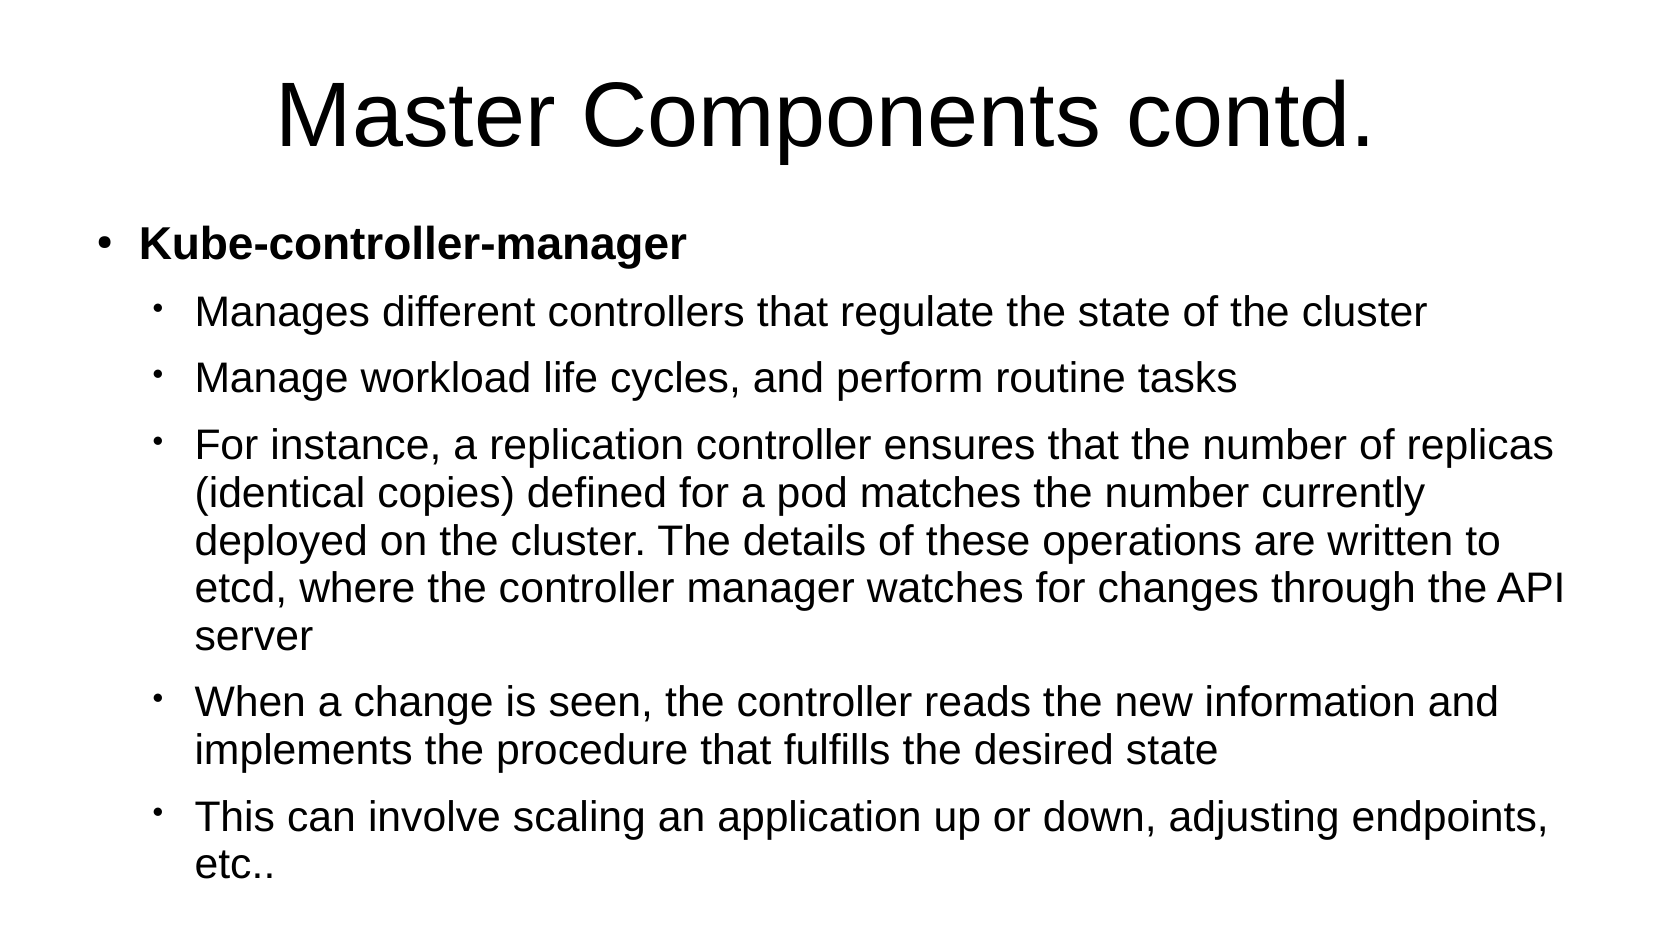

# Master Components contd.
Kube-controller-manager
Manages different controllers that regulate the state of the cluster
Manage workload life cycles, and perform routine tasks
For instance, a replication controller ensures that the number of replicas (identical copies) defined for a pod matches the number currently deployed on the cluster. The details of these operations are written to etcd, where the controller manager watches for changes through the API server
When a change is seen, the controller reads the new information and implements the procedure that fulfills the desired state
This can involve scaling an application up or down, adjusting endpoints, etc..